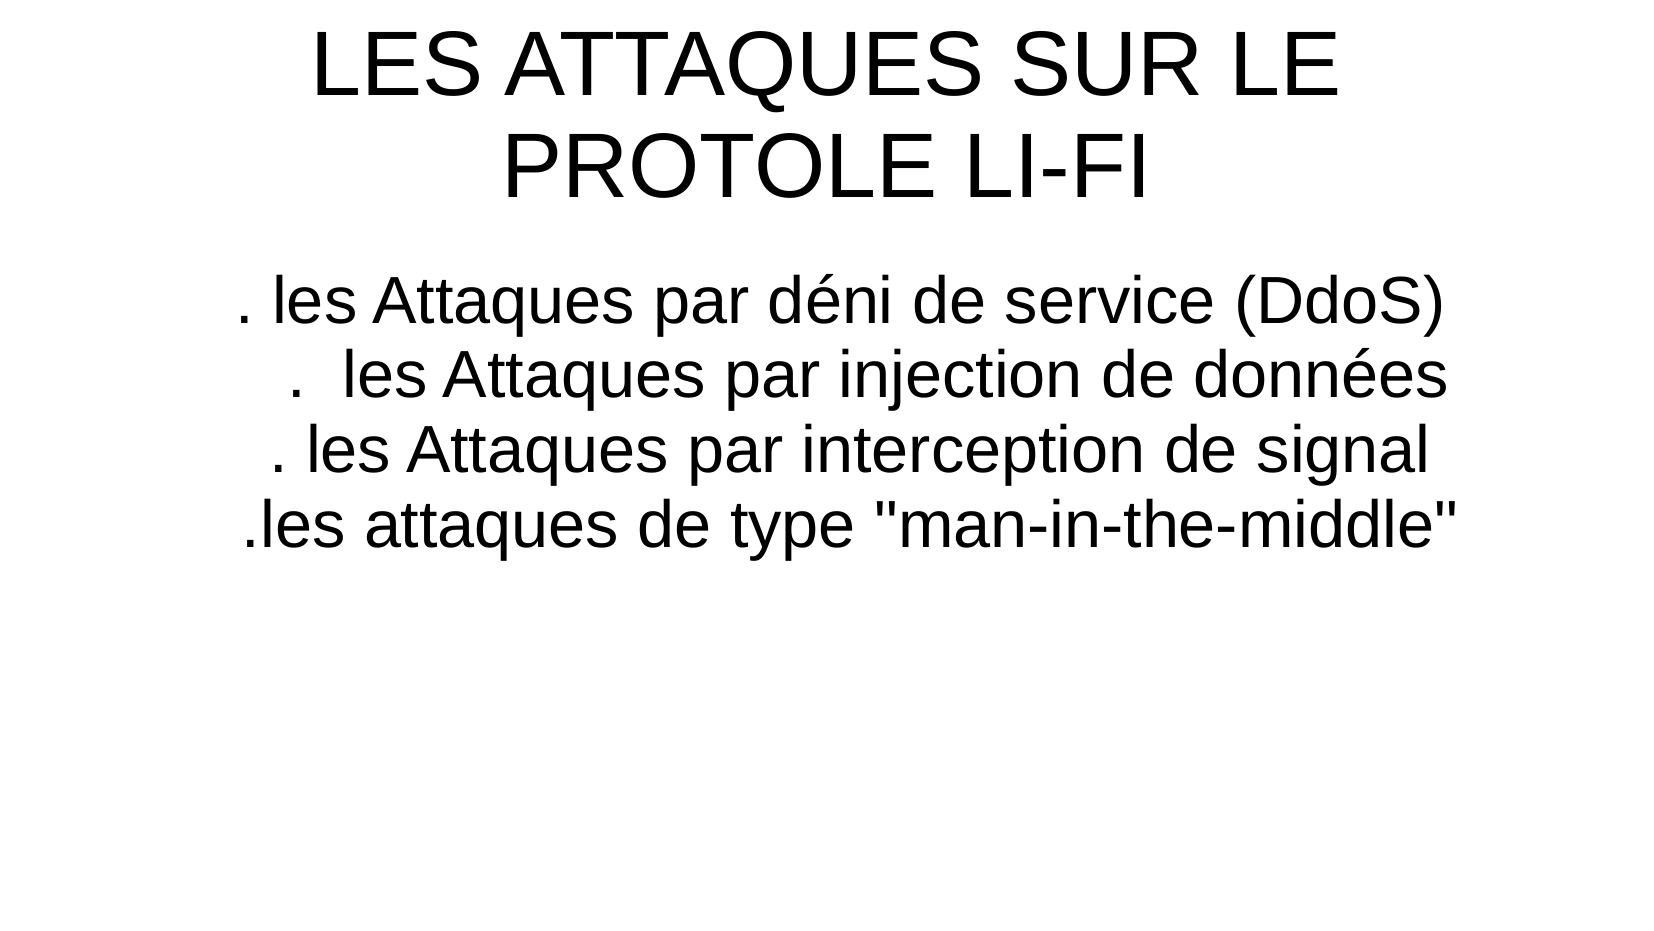

# LES ATTAQUES SUR LE PROTOLE LI-FI
. les Attaques par déni de service (DdoS)
 . les Attaques par injection de données
. les Attaques par interception de signal
.les attaques de type "man-in-the-middle"